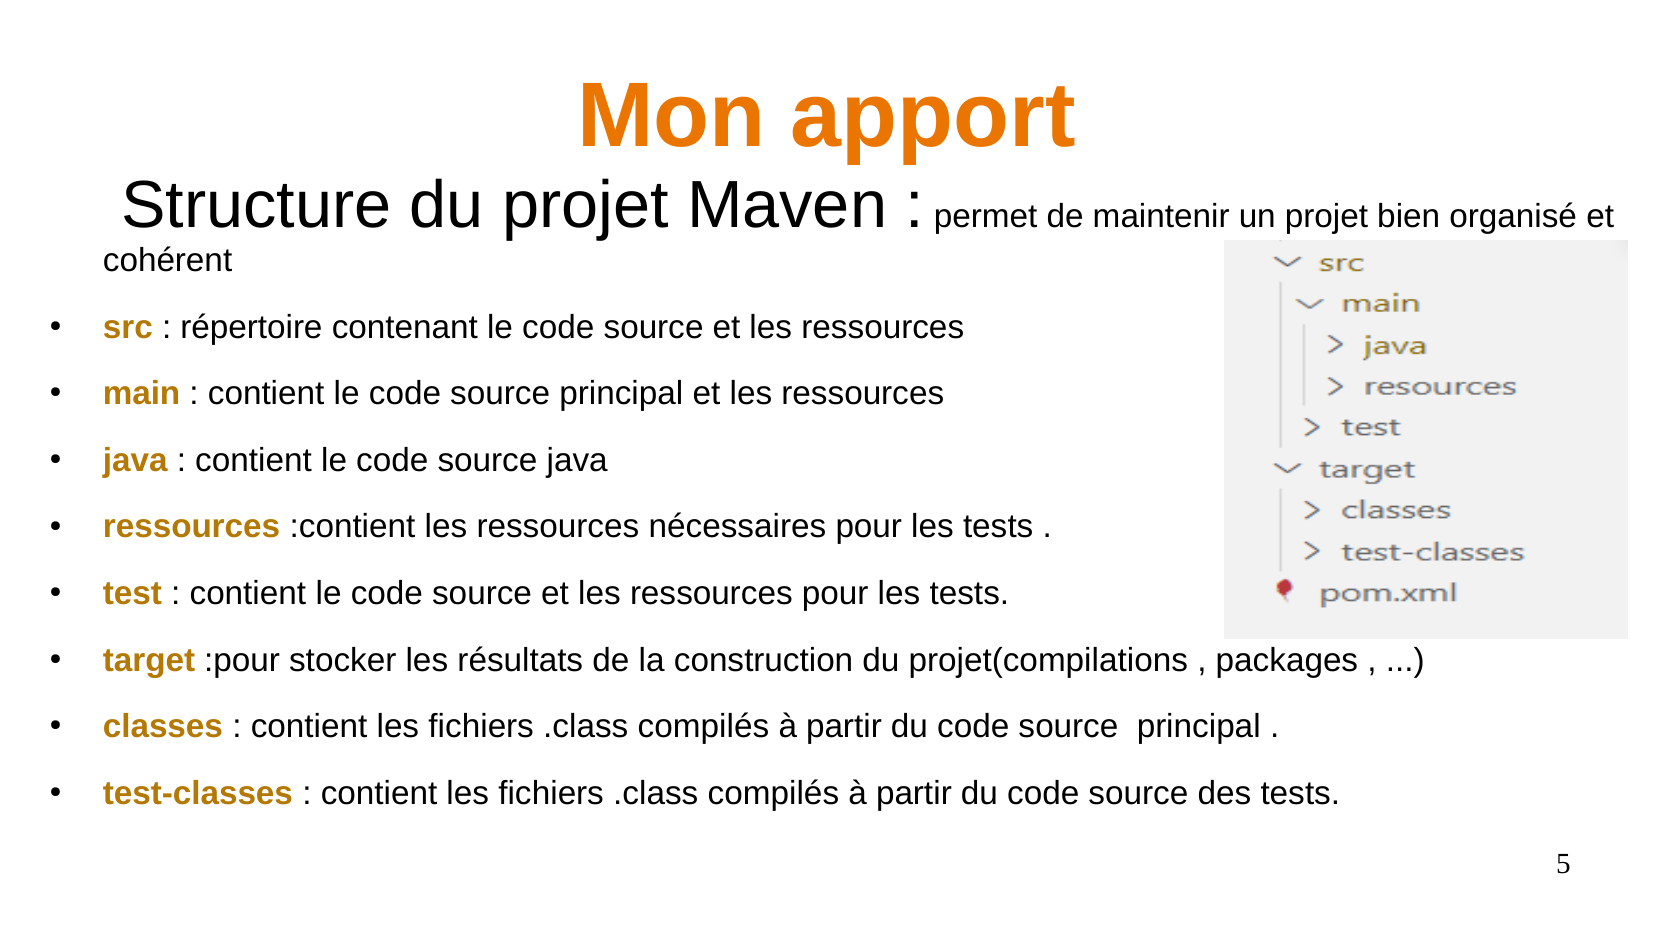

# Mon apport
 Structure du projet Maven : permet de maintenir un projet bien organisé et cohérent
src : répertoire contenant le code source et les ressources
main : contient le code source principal et les ressources
java : contient le code source java
ressources :contient les ressources nécessaires pour les tests .
test : contient le code source et les ressources pour les tests.
target :pour stocker les résultats de la construction du projet(compilations , packages , ...)
classes : contient les fichiers .class compilés à partir du code source principal .
test-classes : contient les fichiers .class compilés à partir du code source des tests.
5